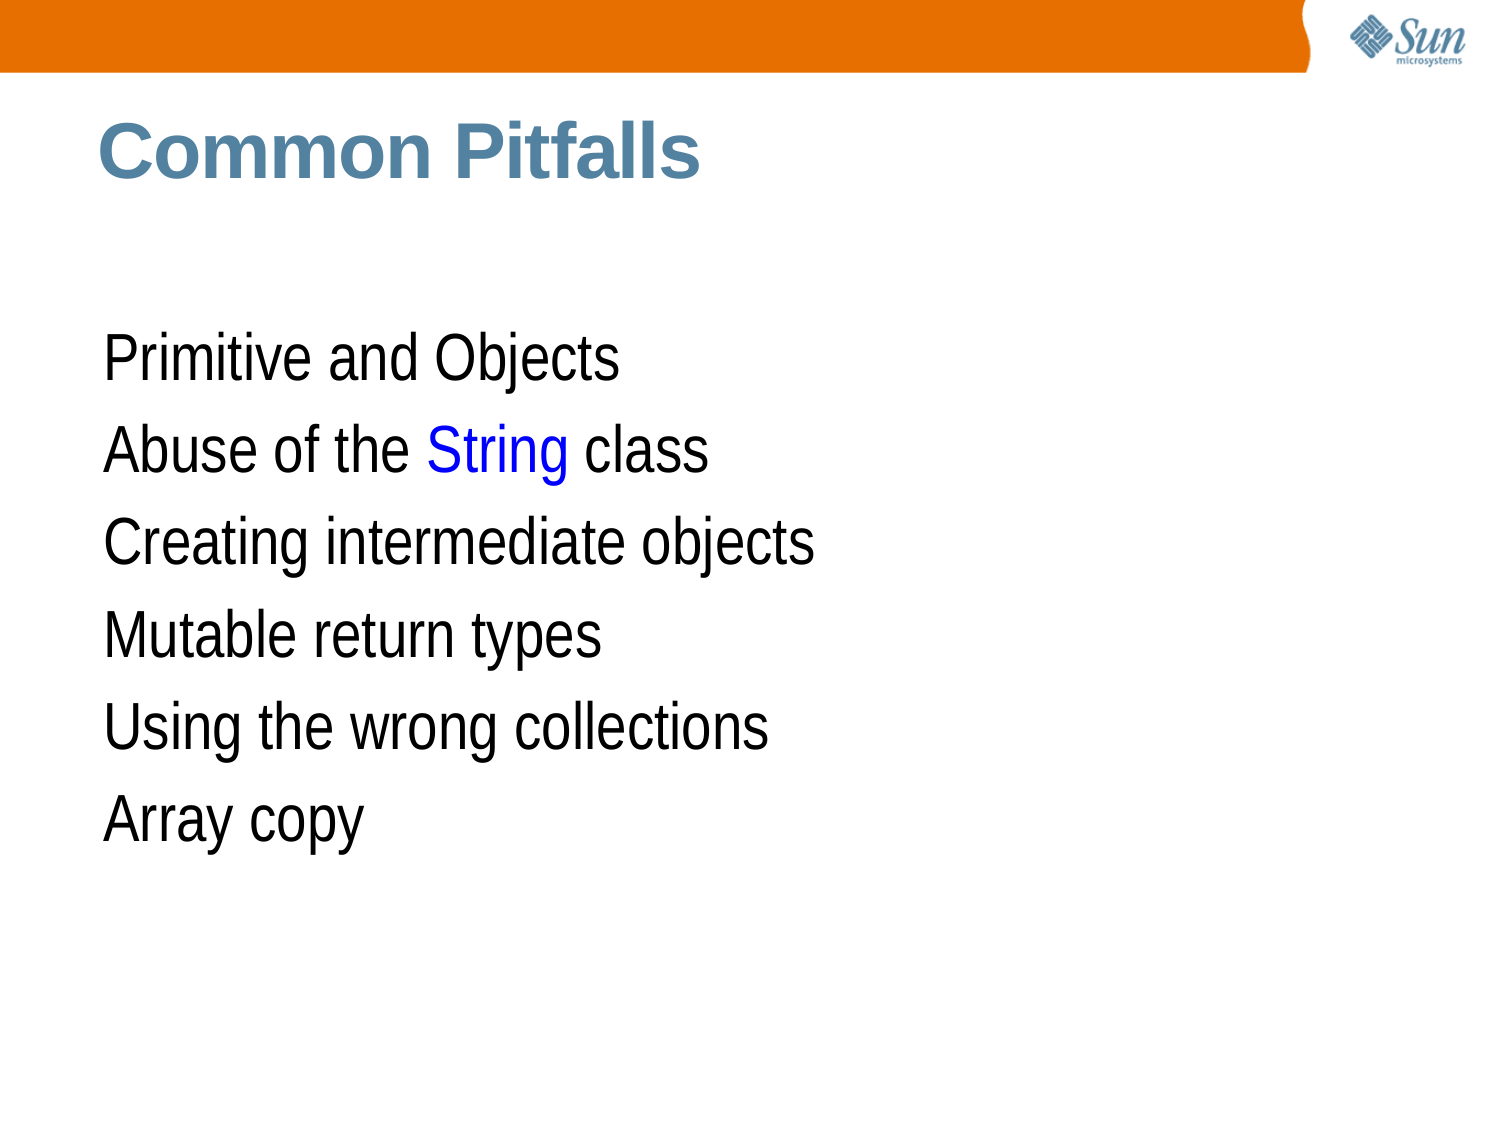

# Common Pitfalls
Primitive and Objects
Abuse of the String class
Creating intermediate objects
Mutable return types
Using the wrong collections
Array copy